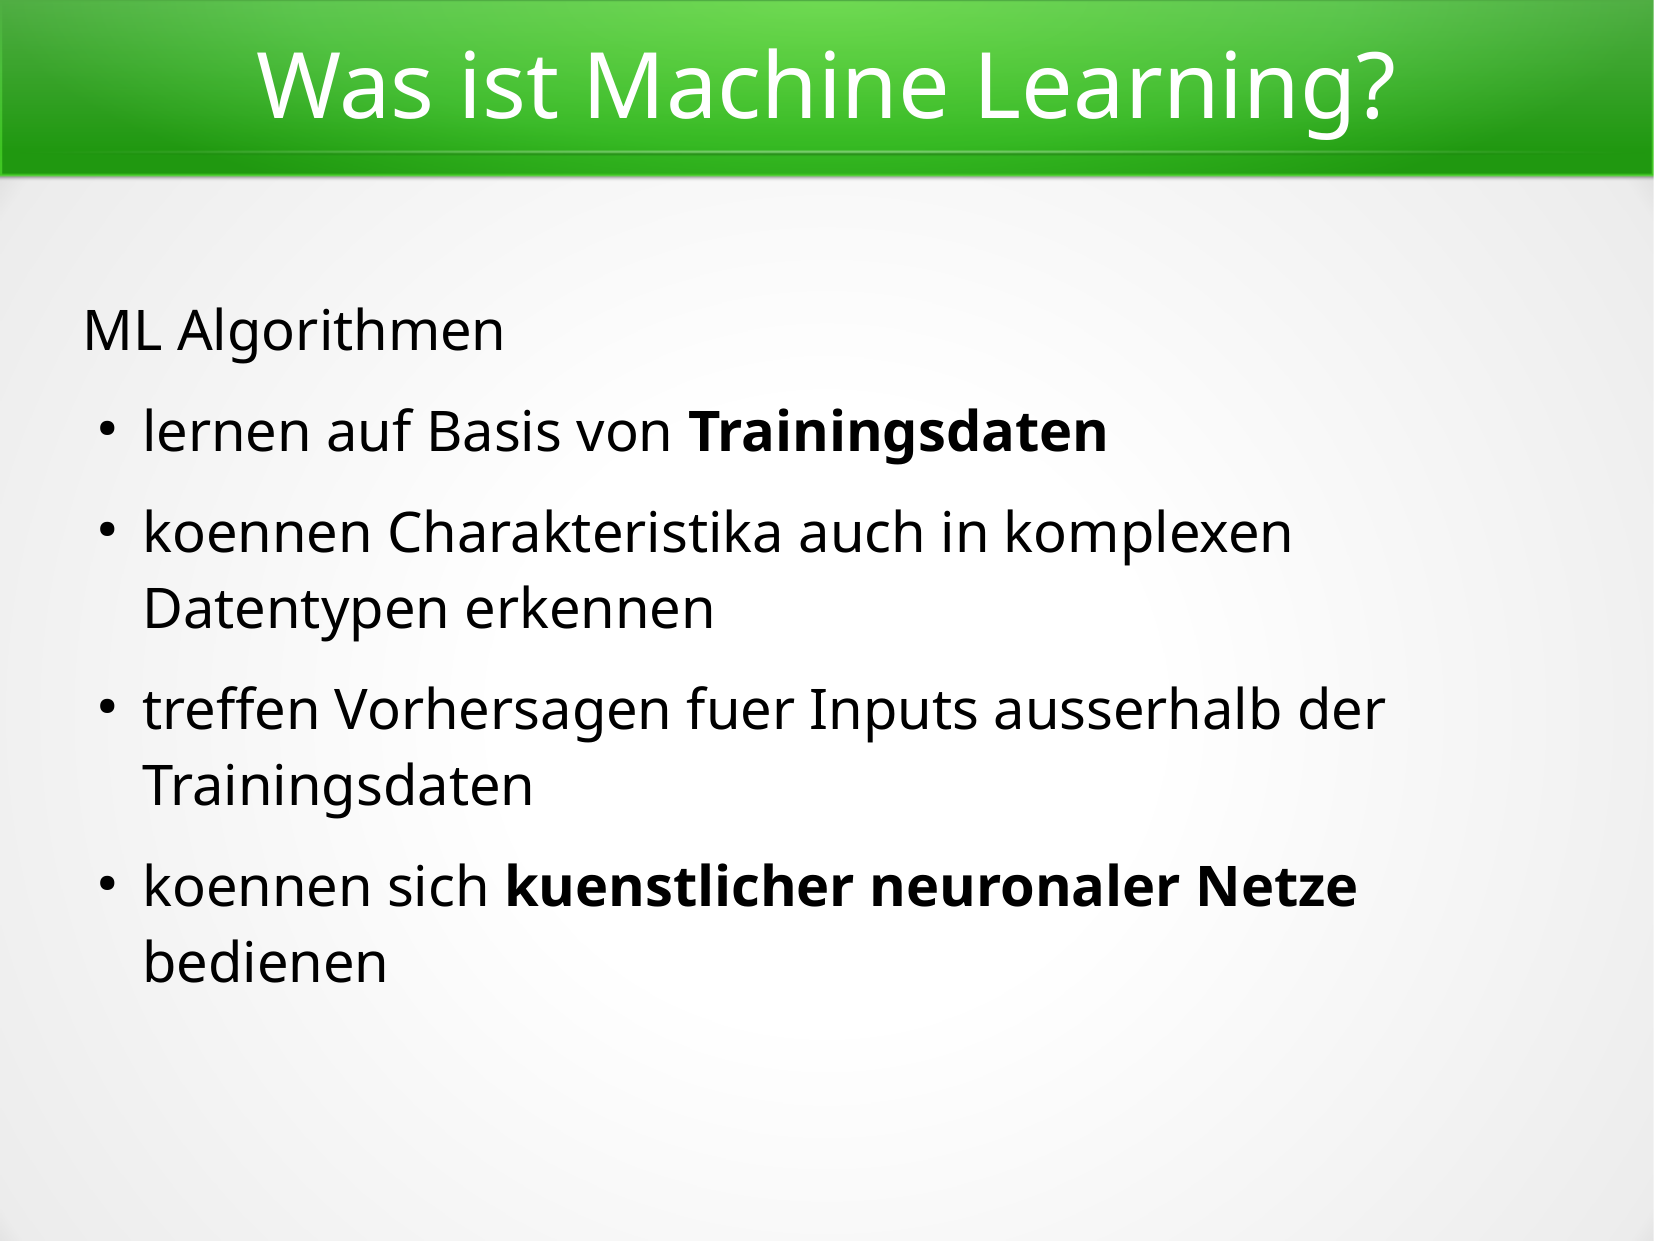

# Was ist Machine Learning?
ML Algorithmen
lernen auf Basis von Trainingsdaten
koennen Charakteristika auch in komplexen Datentypen erkennen
treffen Vorhersagen fuer Inputs ausserhalb der Trainingsdaten
koennen sich kuenstlicher neuronaler Netze bedienen